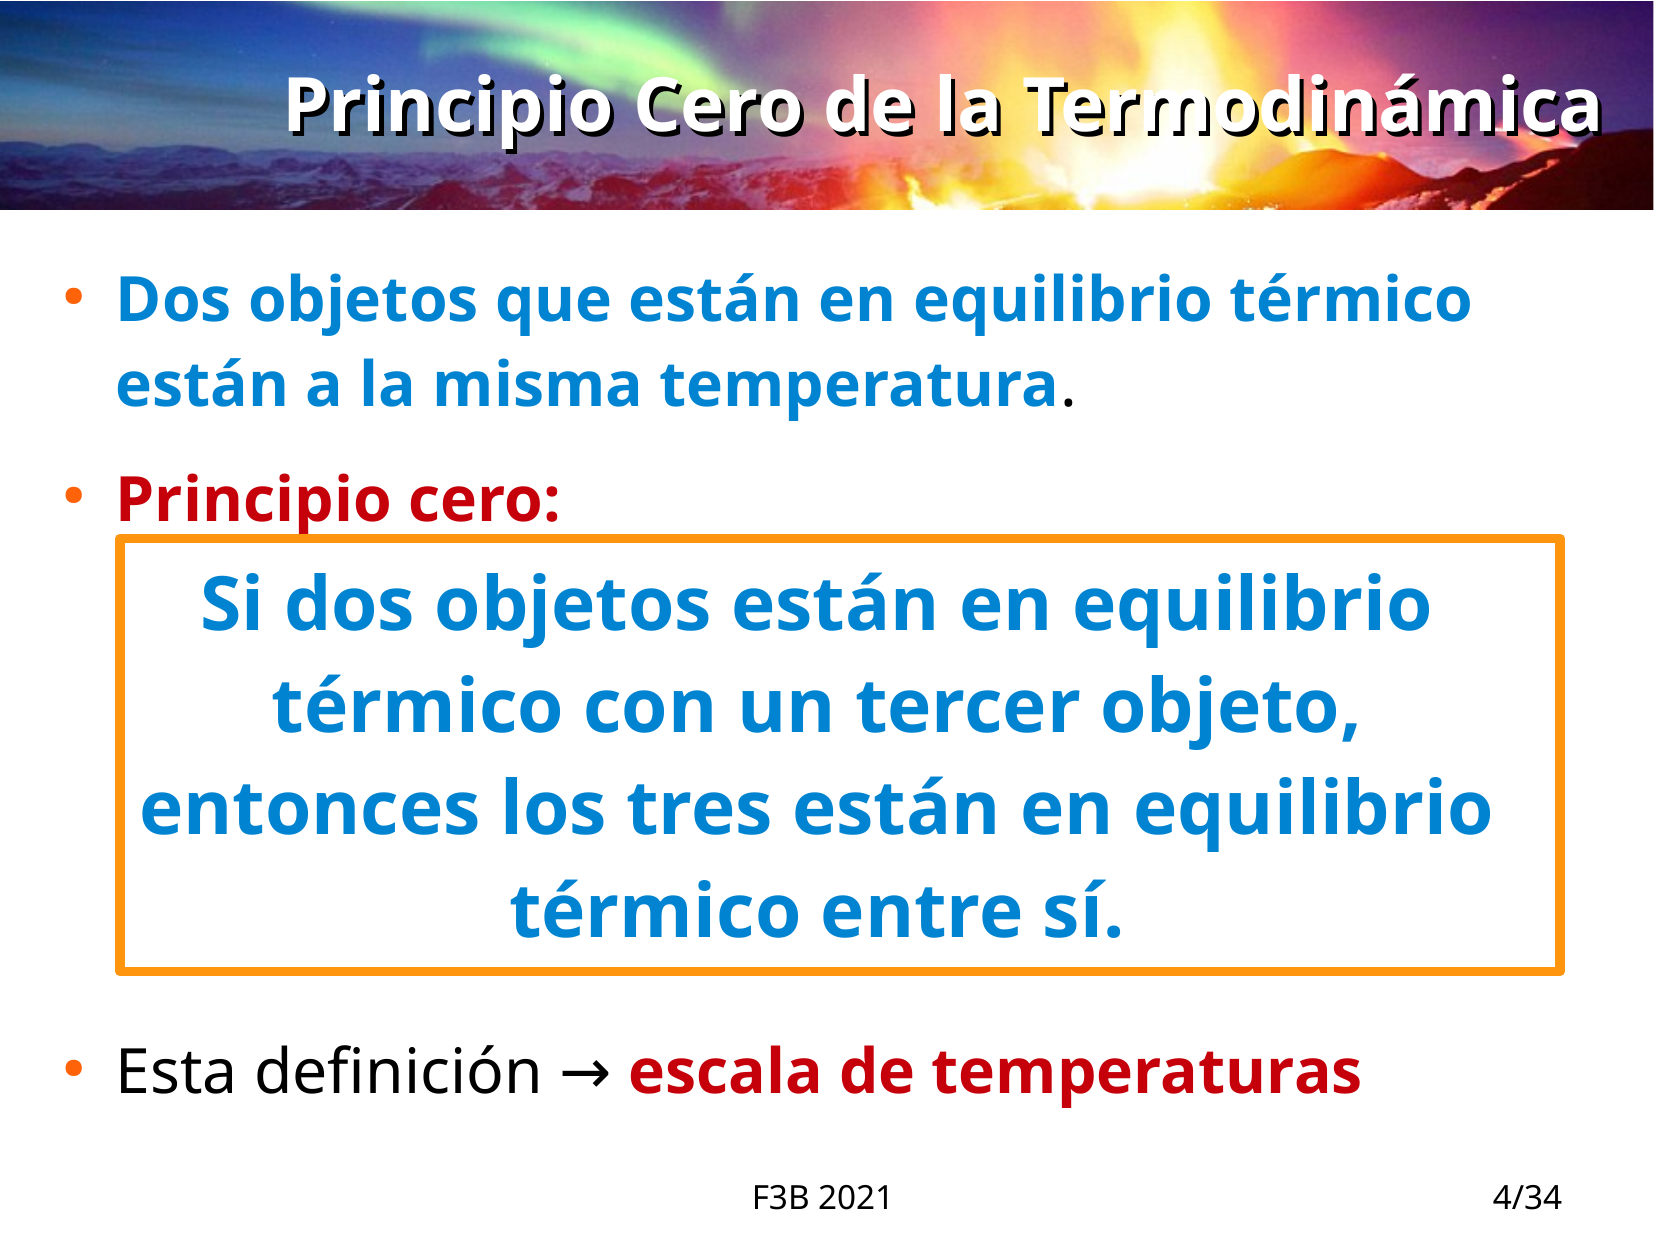

# Principio Cero de la Termodinámica
Dos objetos que están en equilibrio térmico están a la misma temperatura.
Principio cero:
Esta definición → escala de temperaturas
Si dos objetos están en equilibrio térmico con un tercer objeto, entonces los tres están en equilibrio térmico entre sí.
F3B 2021
4